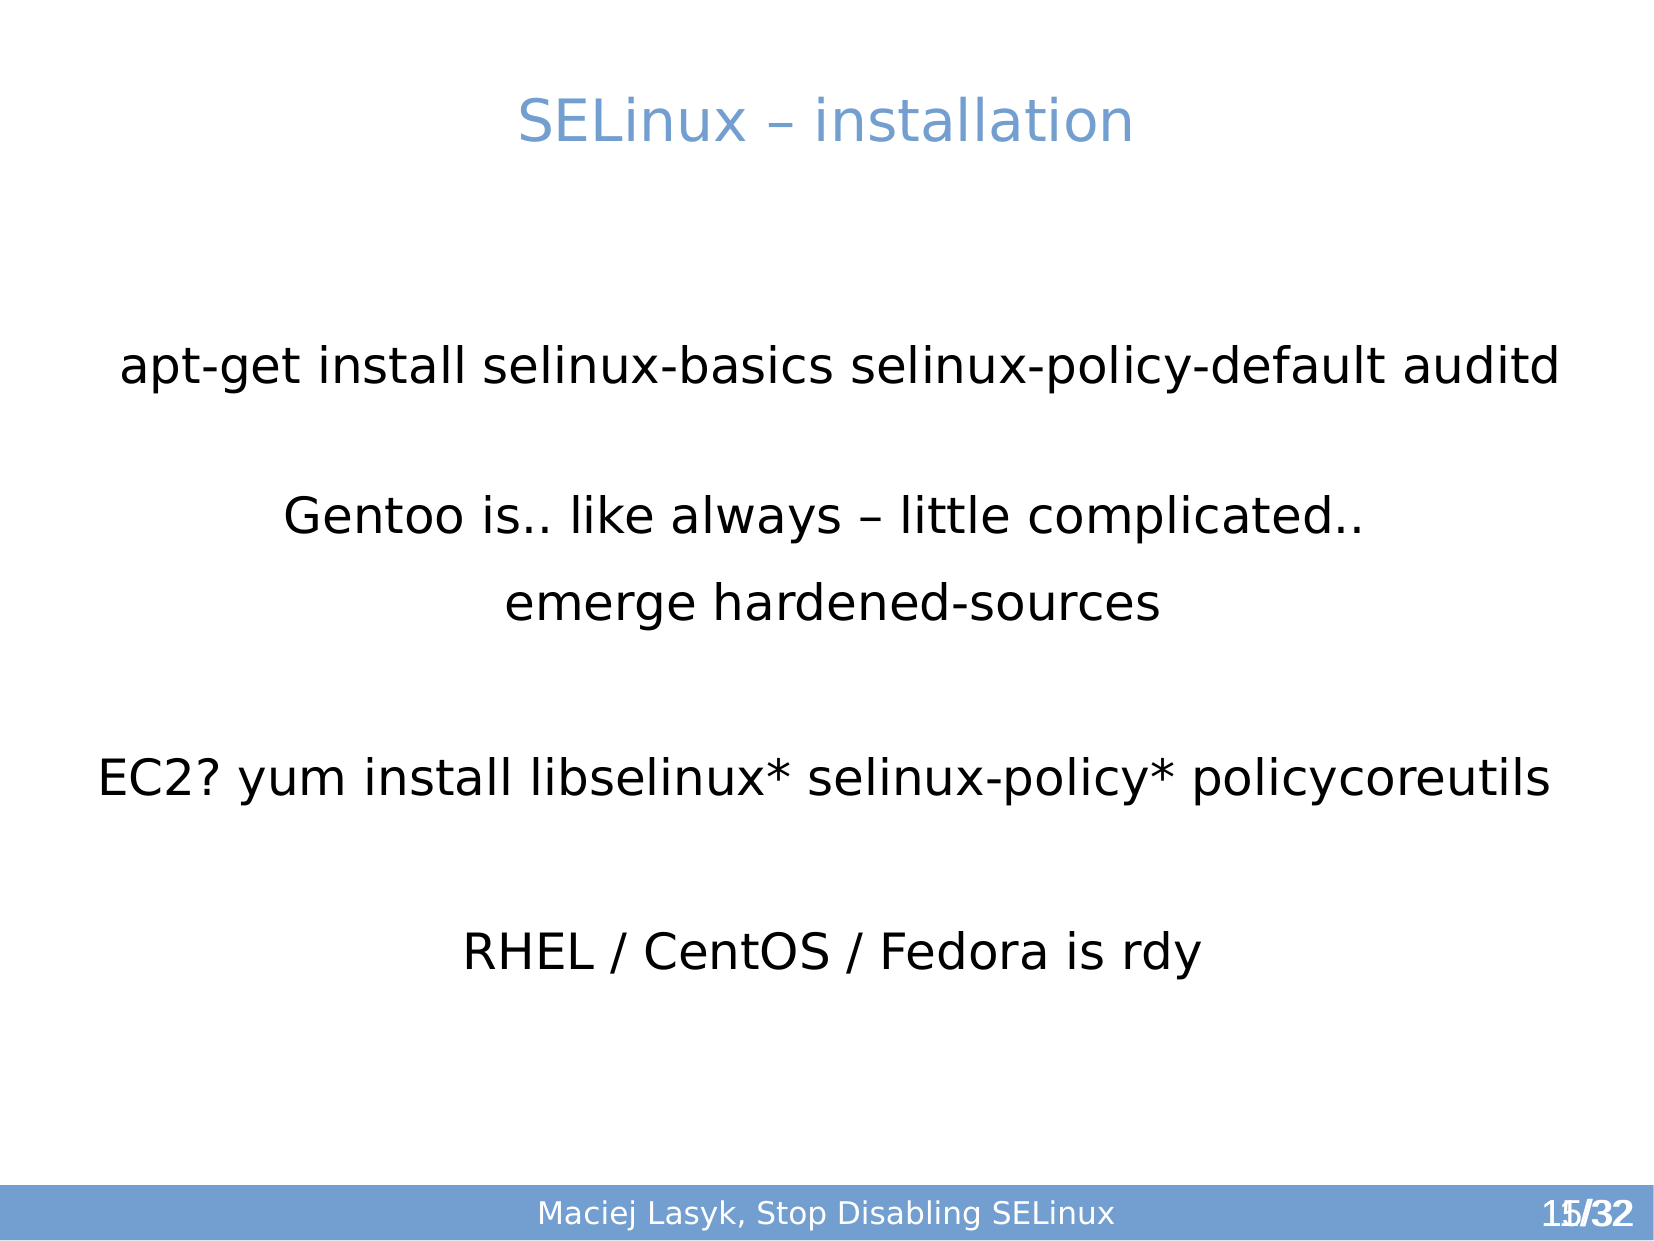

SELinux – installation
 apt-get install selinux-basics selinux-policy-default auditd
Gentoo is.. like always – little complicated..
emerge hardened-sources
EC2? yum install libselinux* selinux-policy* policycoreutils
RHEL / CentOS / Fedora is rdy
 11/32
 15/32
Maciej Lasyk, High Availability Explained
Maciej Lasyk, Stop Disabling SELinux